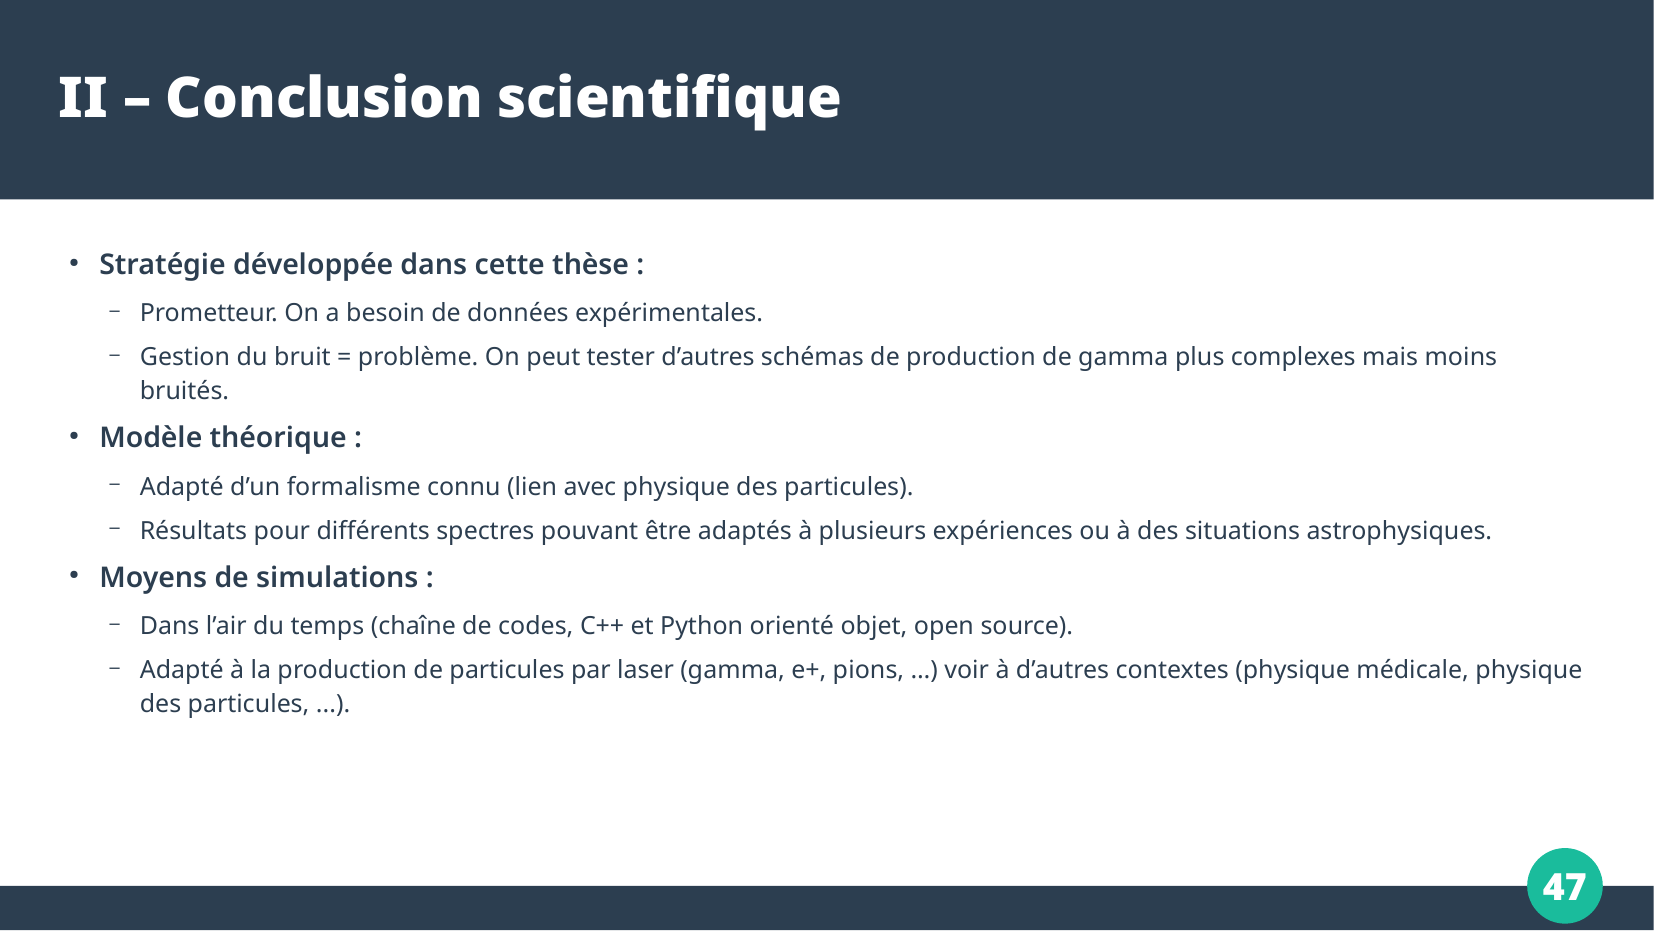

# II – Conclusion scientifique
Stratégie développée dans cette thèse :
Prometteur. On a besoin de données expérimentales.
Gestion du bruit = problème. On peut tester d’autres schémas de production de gamma plus complexes mais moins bruités.
Modèle théorique :
Adapté d’un formalisme connu (lien avec physique des particules).
Résultats pour différents spectres pouvant être adaptés à plusieurs expériences ou à des situations astrophysiques.
Moyens de simulations :
Dans l’air du temps (chaîne de codes, C++ et Python orienté objet, open source).
Adapté à la production de particules par laser (gamma, e+, pions, …) voir à d’autres contextes (physique médicale, physique des particules, ...).